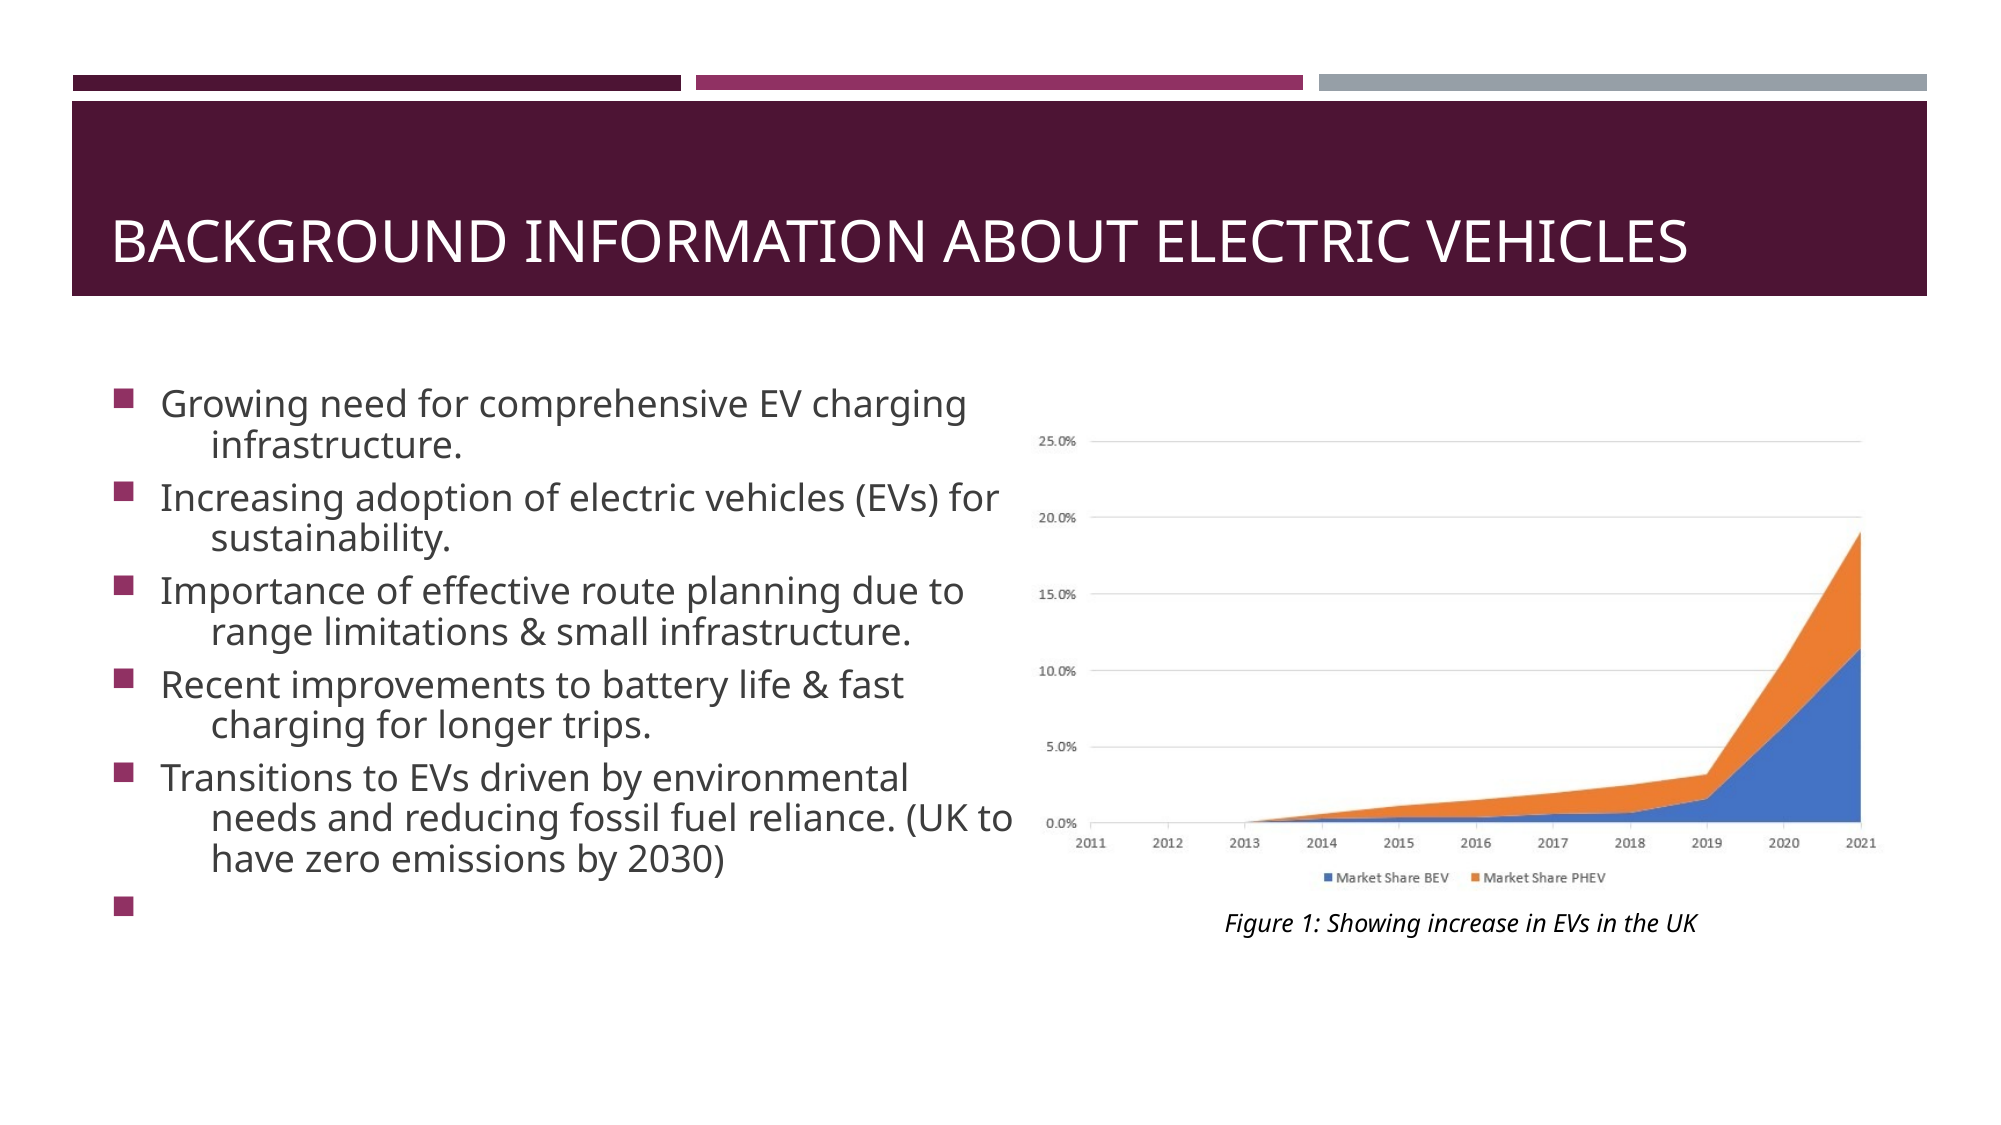

# Background Information about electric VEHICLES
Growing need for comprehensive EV charging infrastructure.
Increasing adoption of electric vehicles (EVs) for sustainability.
Importance of effective route planning due to range limitations & small infrastructure.
Recent improvements to battery life & fast charging for longer trips.
Transitions to EVs driven by environmental needs and reducing fossil fuel reliance. (UK to have zero emissions by 2030)
Figure 1: Showing increase in EVs in the UK